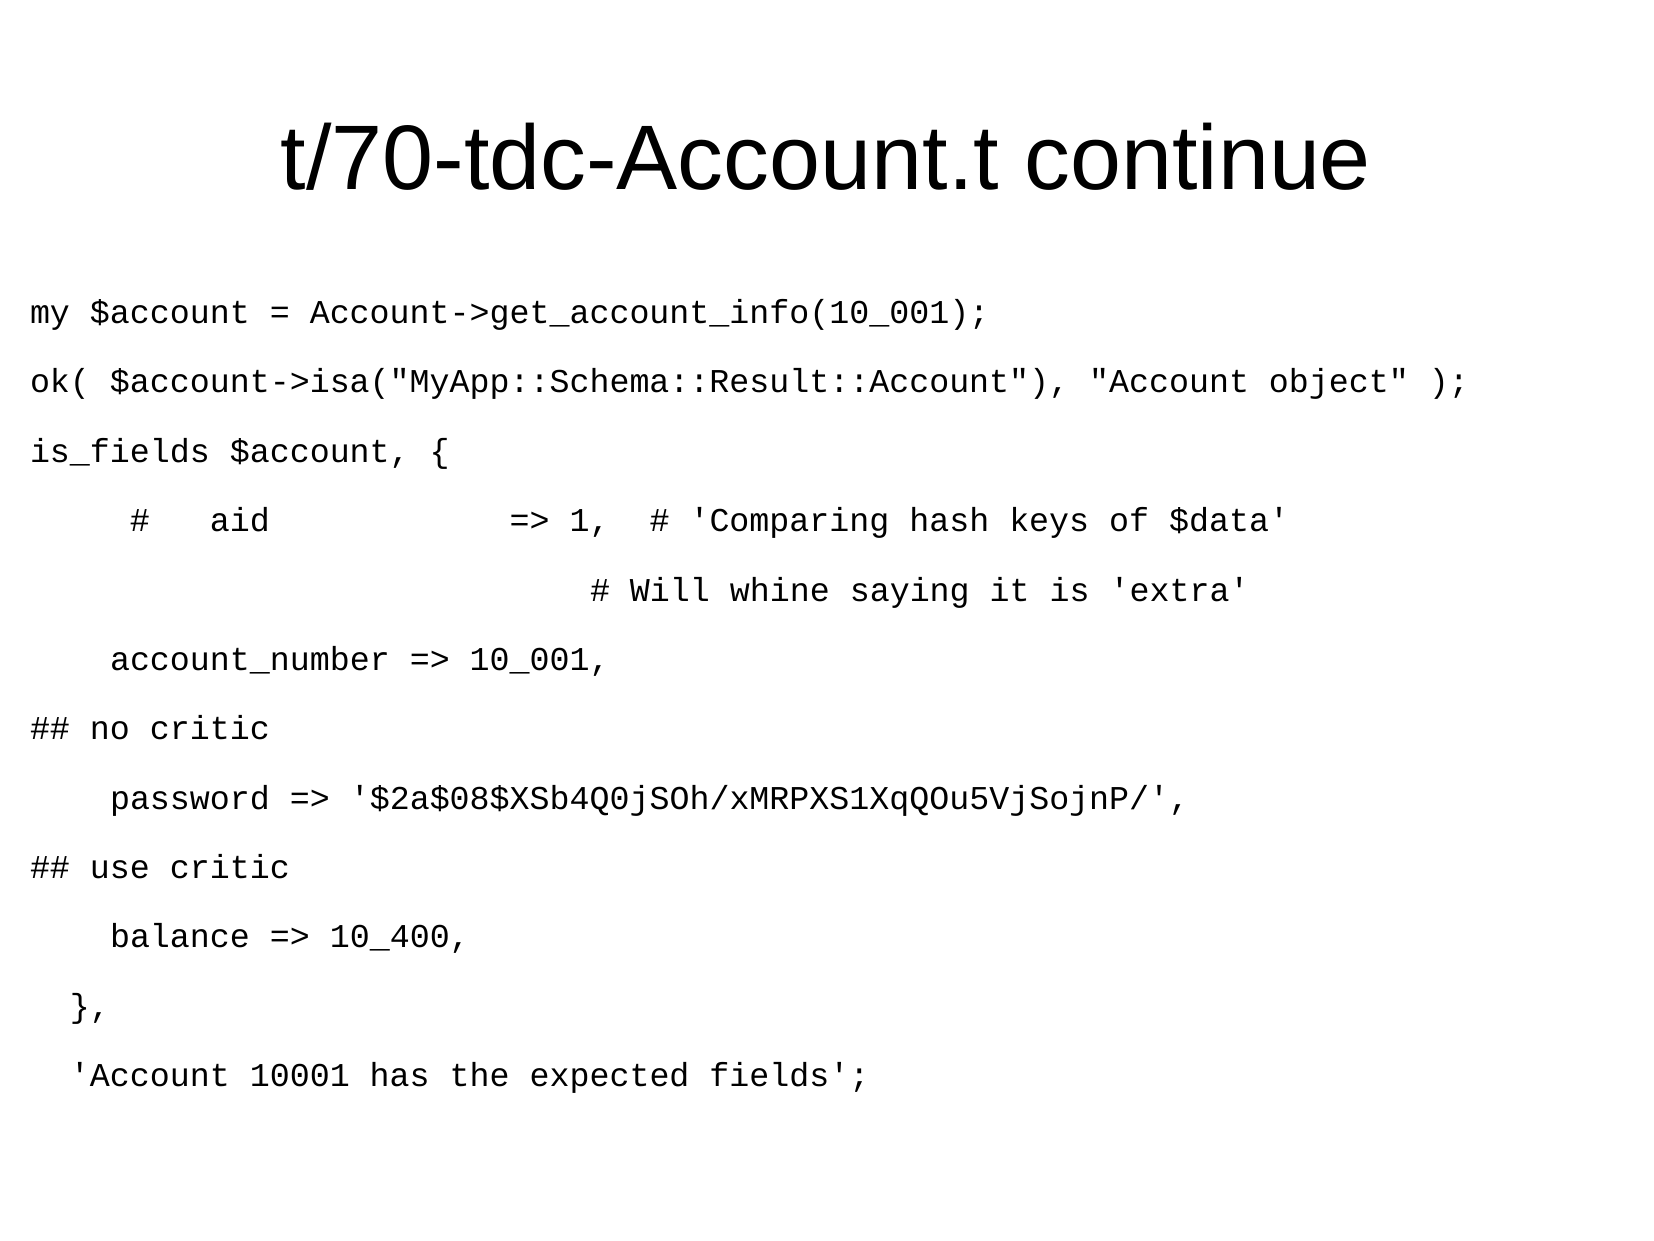

# t/70-tdc-Account.t continue
my $account = Account->get_account_info(10_001);
ok( $account->isa("MyApp::Schema::Result::Account"), "Account object" );
is_fields $account, {
 # aid => 1, # 'Comparing hash keys of $data'
 # Will whine saying it is 'extra'
 account_number => 10_001,
## no critic
 password => '$2a$08$XSb4Q0jSOh/xMRPXS1XqQOu5VjSojnP/',
## use critic
 balance => 10_400,
 },
 'Account 10001 has the expected fields';